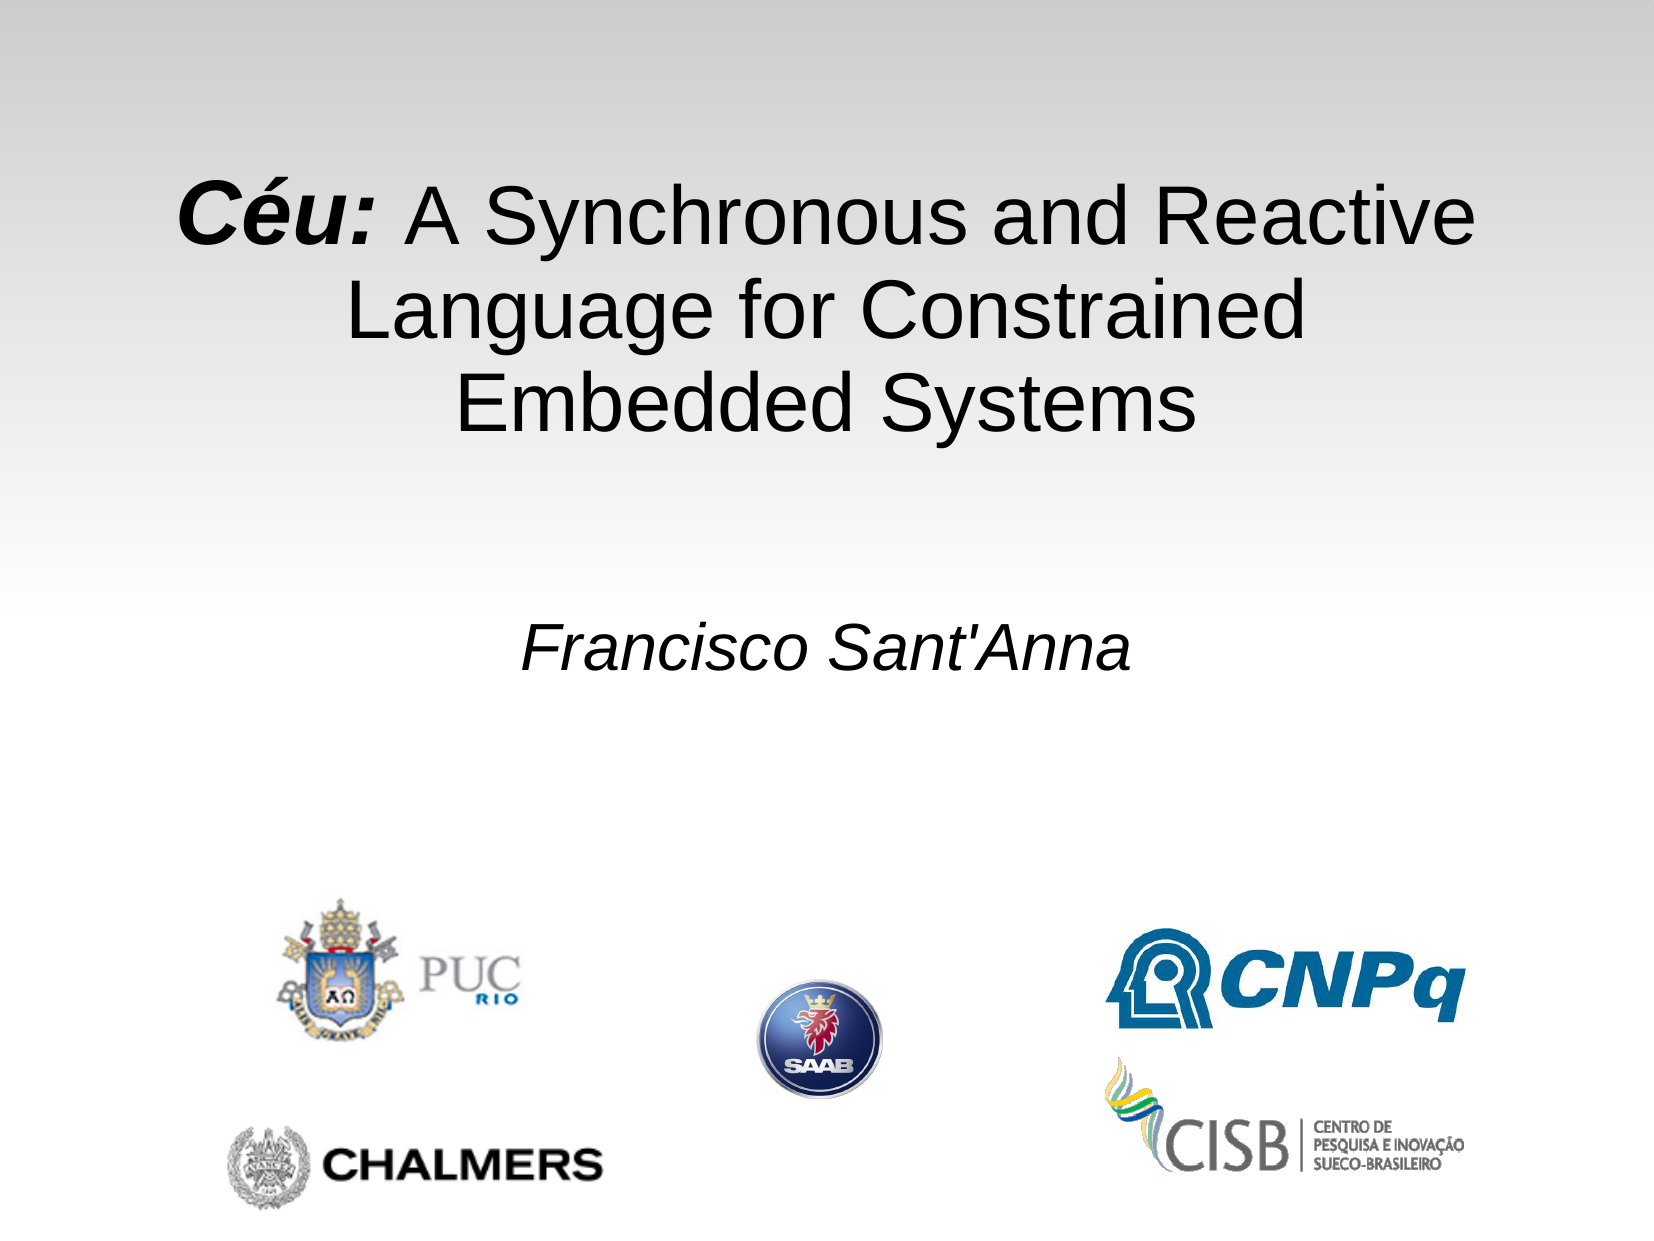

# Céu: A Synchronous and Reactive Language for Constrained
Embedded Systems
Francisco Sant'Anna